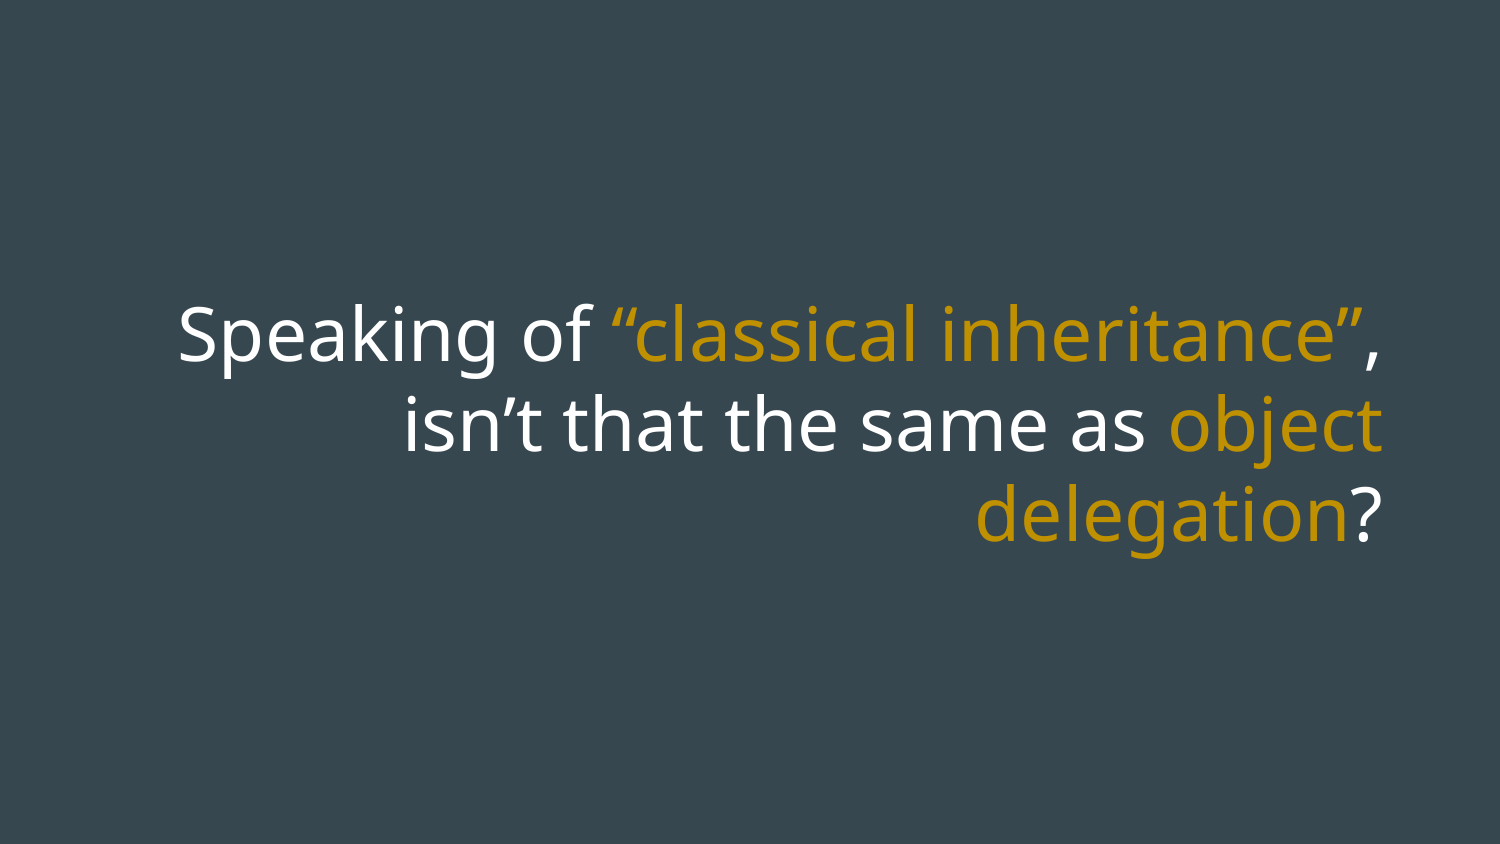

# Speaking of “classical inheritance”, isn’t that the same as object delegation?